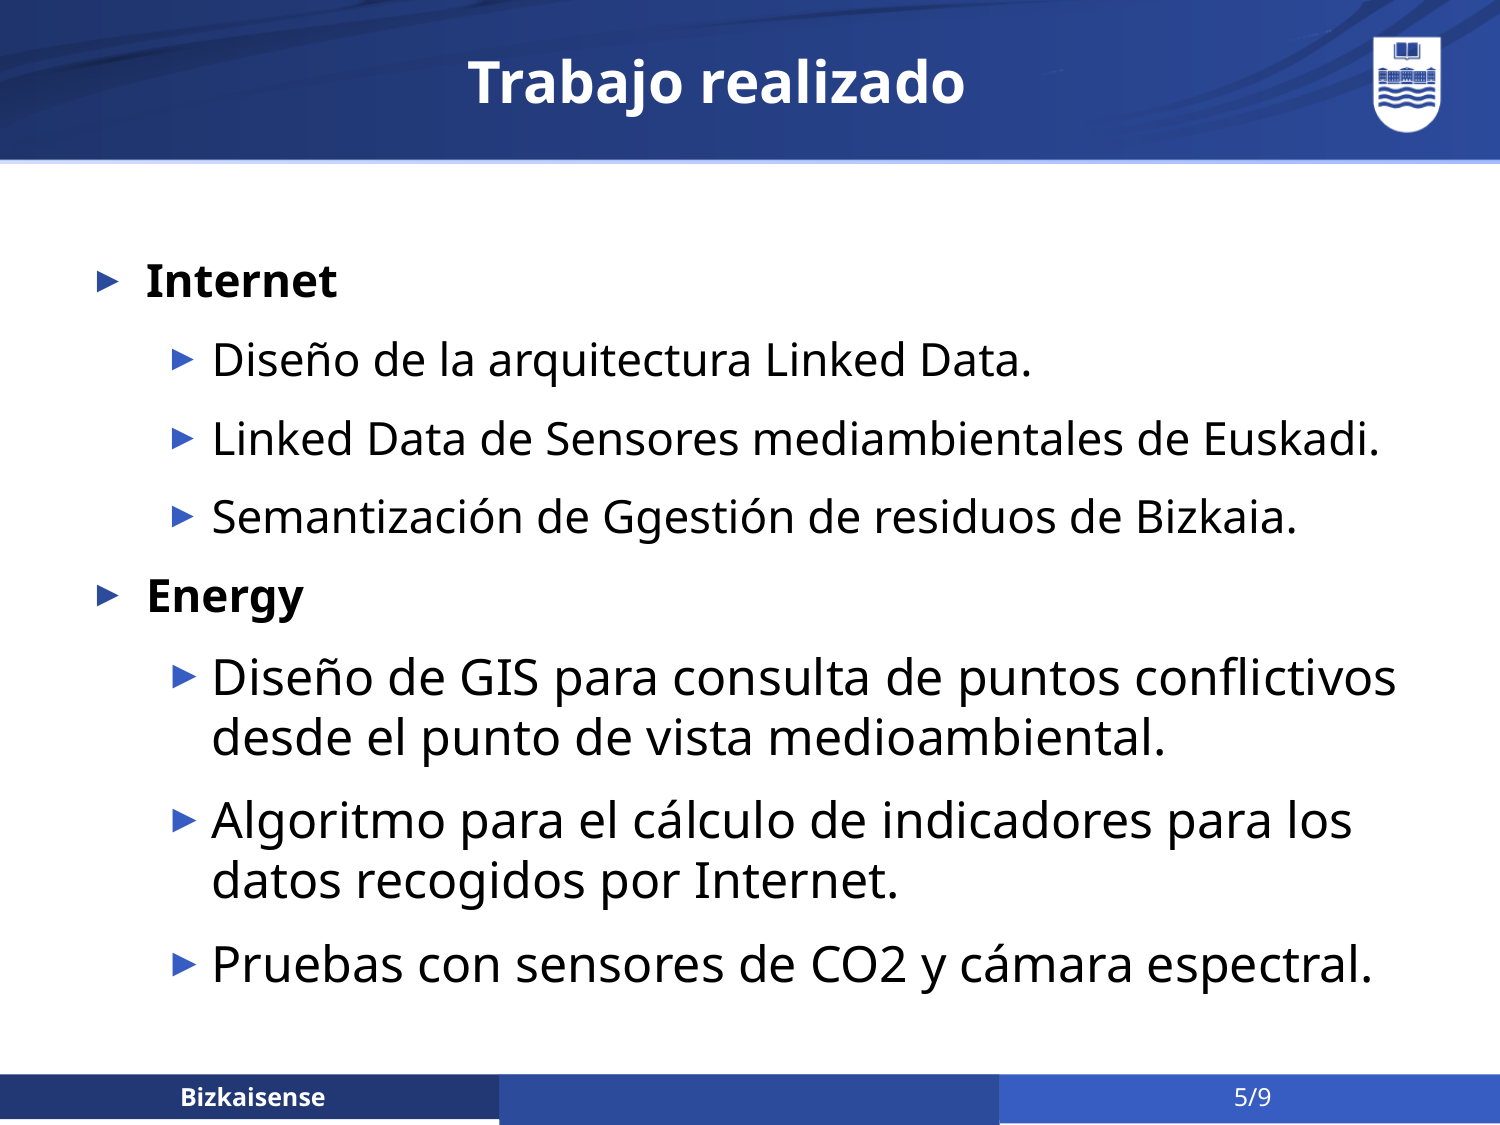

# Trabajo realizado
Internet
Diseño de la arquitectura Linked Data.
Linked Data de Sensores mediambientales de Euskadi.
Semantización de Ggestión de residuos de Bizkaia.
Energy
Diseño de GIS para consulta de puntos conflictivos desde el punto de vista medioambiental.
Algoritmo para el cálculo de indicadores para los datos recogidos por Internet.
Pruebas con sensores de CO2 y cámara espectral.